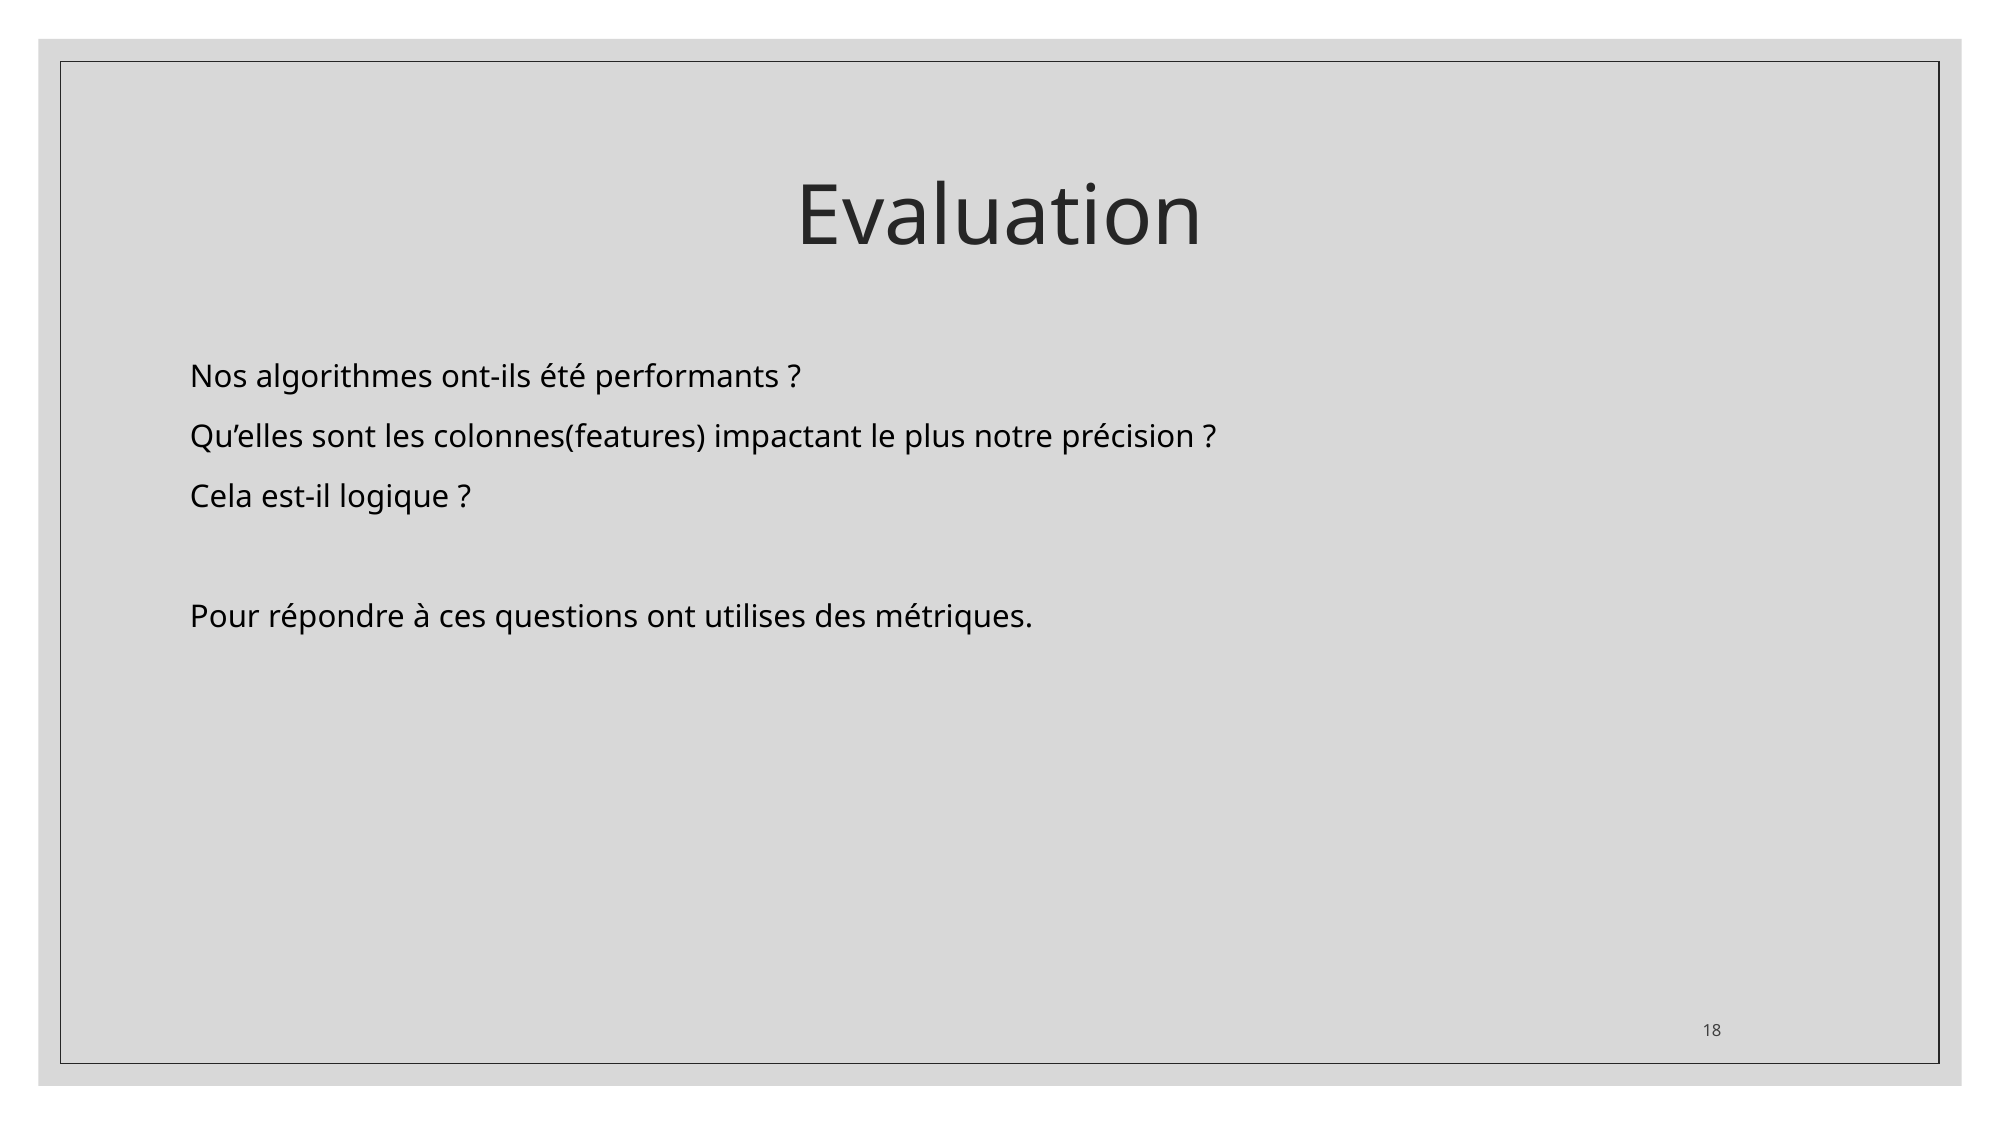

# Evaluation
Nos algorithmes ont-ils été performants ?
Qu’elles sont les colonnes(features) impactant le plus notre précision ?
Cela est-il logique ?
Pour répondre à ces questions ont utilises des métriques.